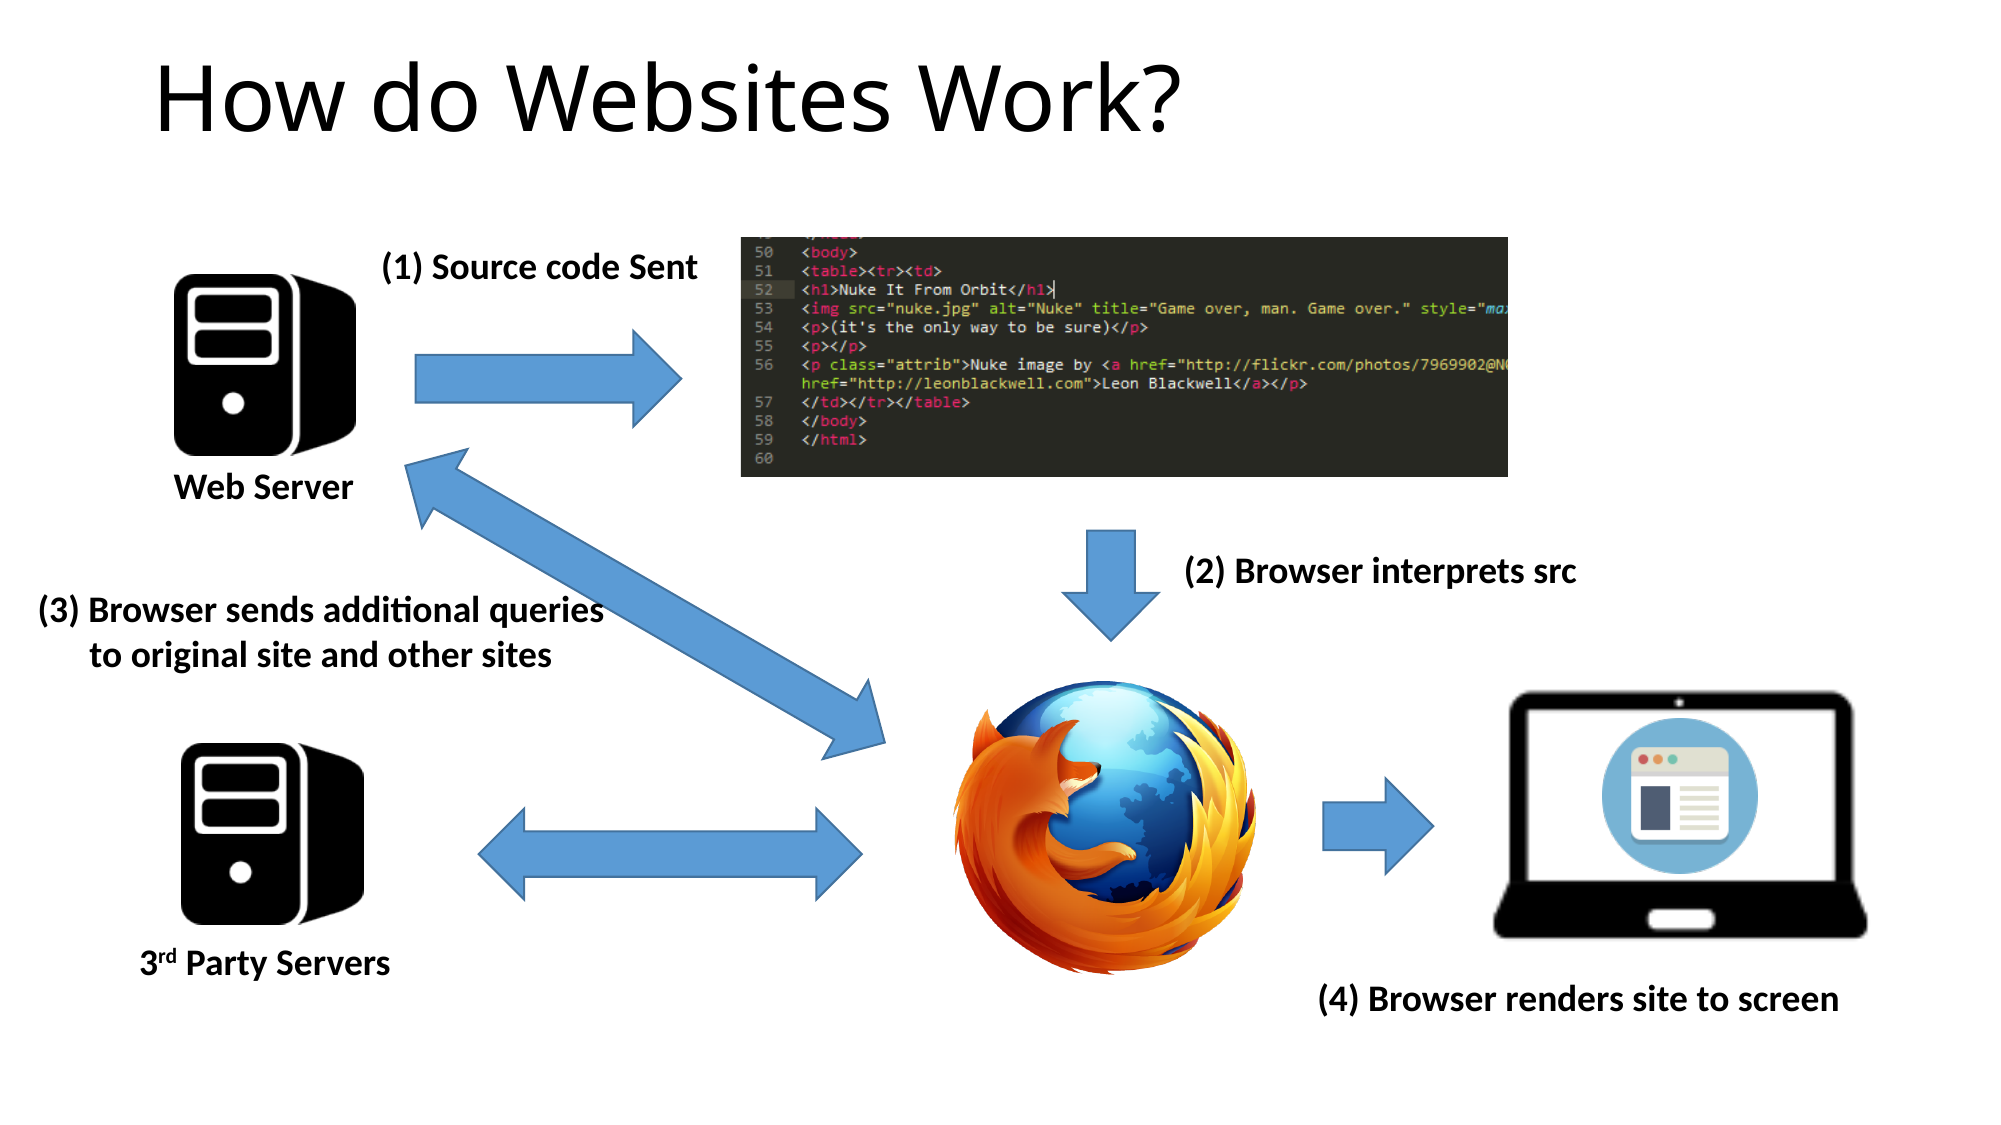

# How do Websites Work?
(1) Source code Sent
Web Server
(2) Browser interprets src
(3) Browser sends additional queries to original site and other sites
3rd Party Servers
(4) Browser renders site to screen